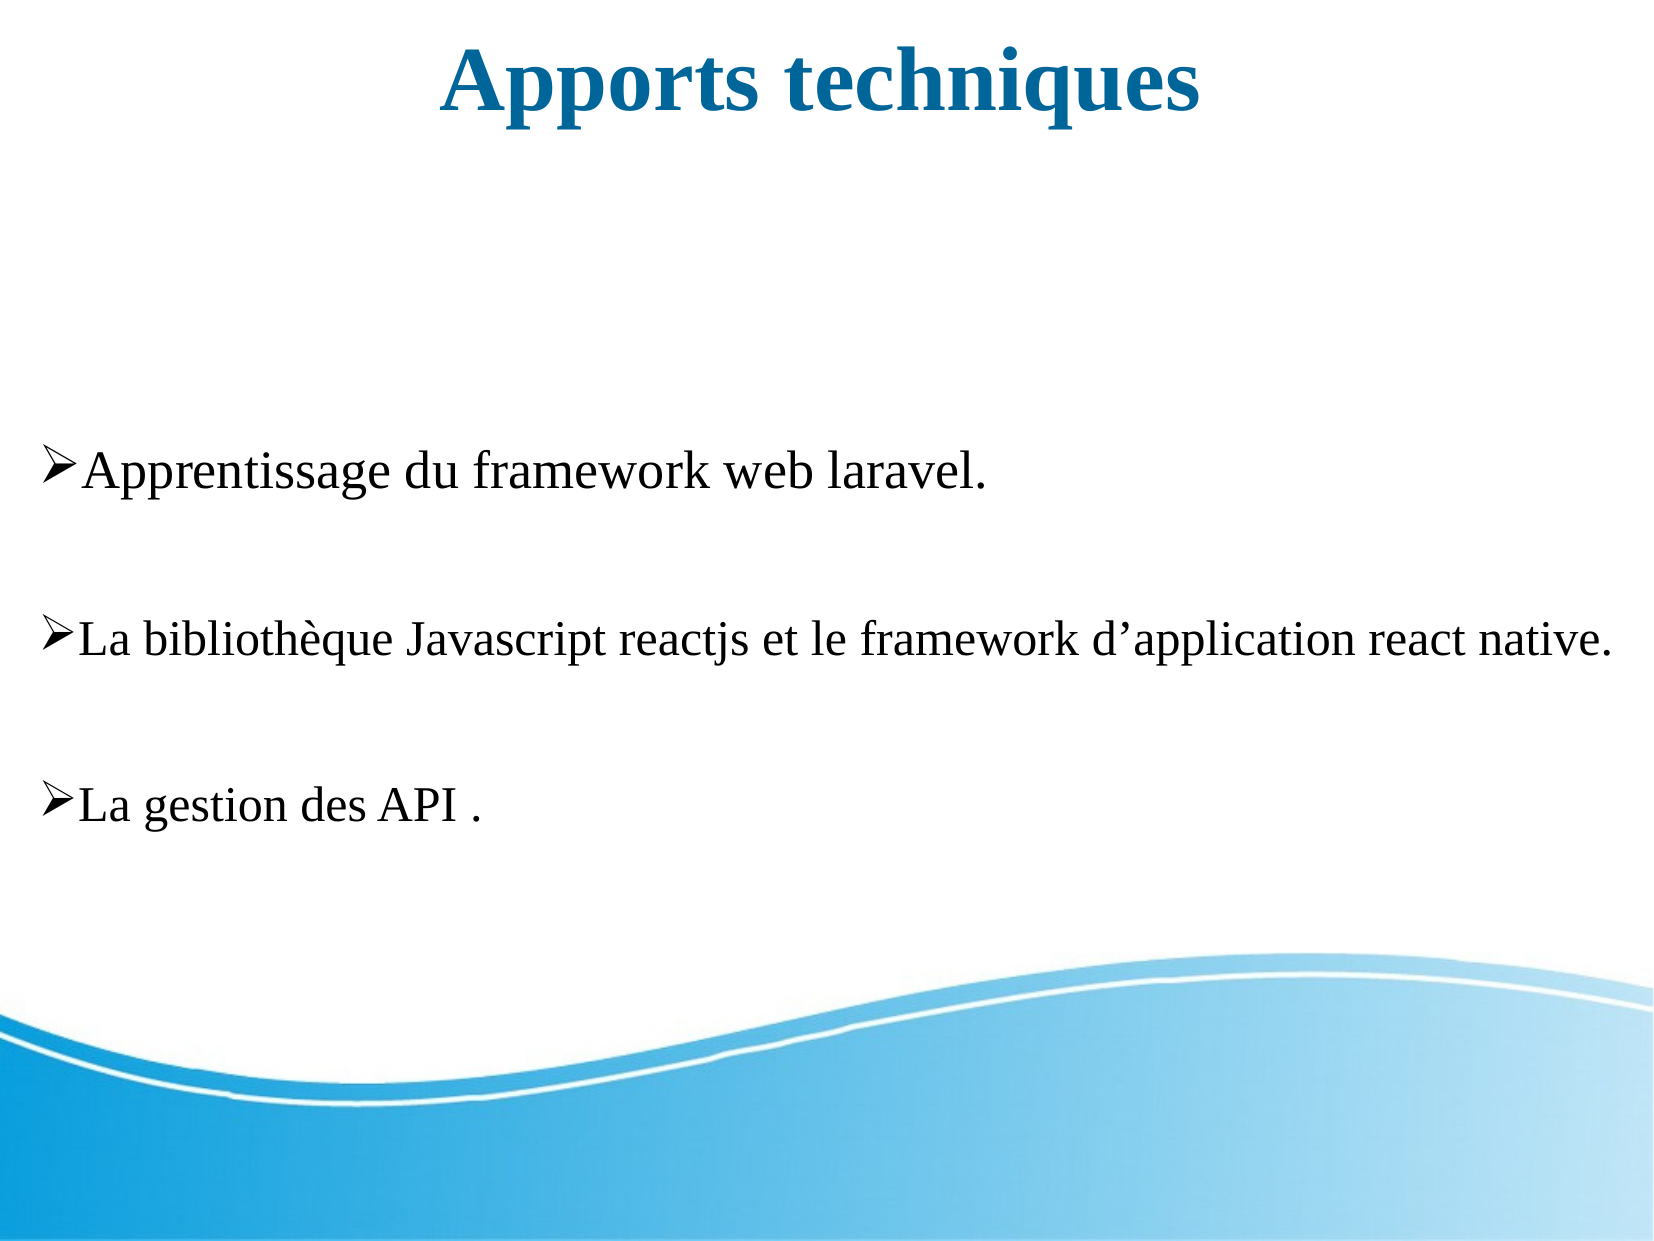

# Apports techniques
Apprentissage du framework web laravel.
La bibliothèque Javascript reactjs et le framework d’application react native.
La gestion des API .